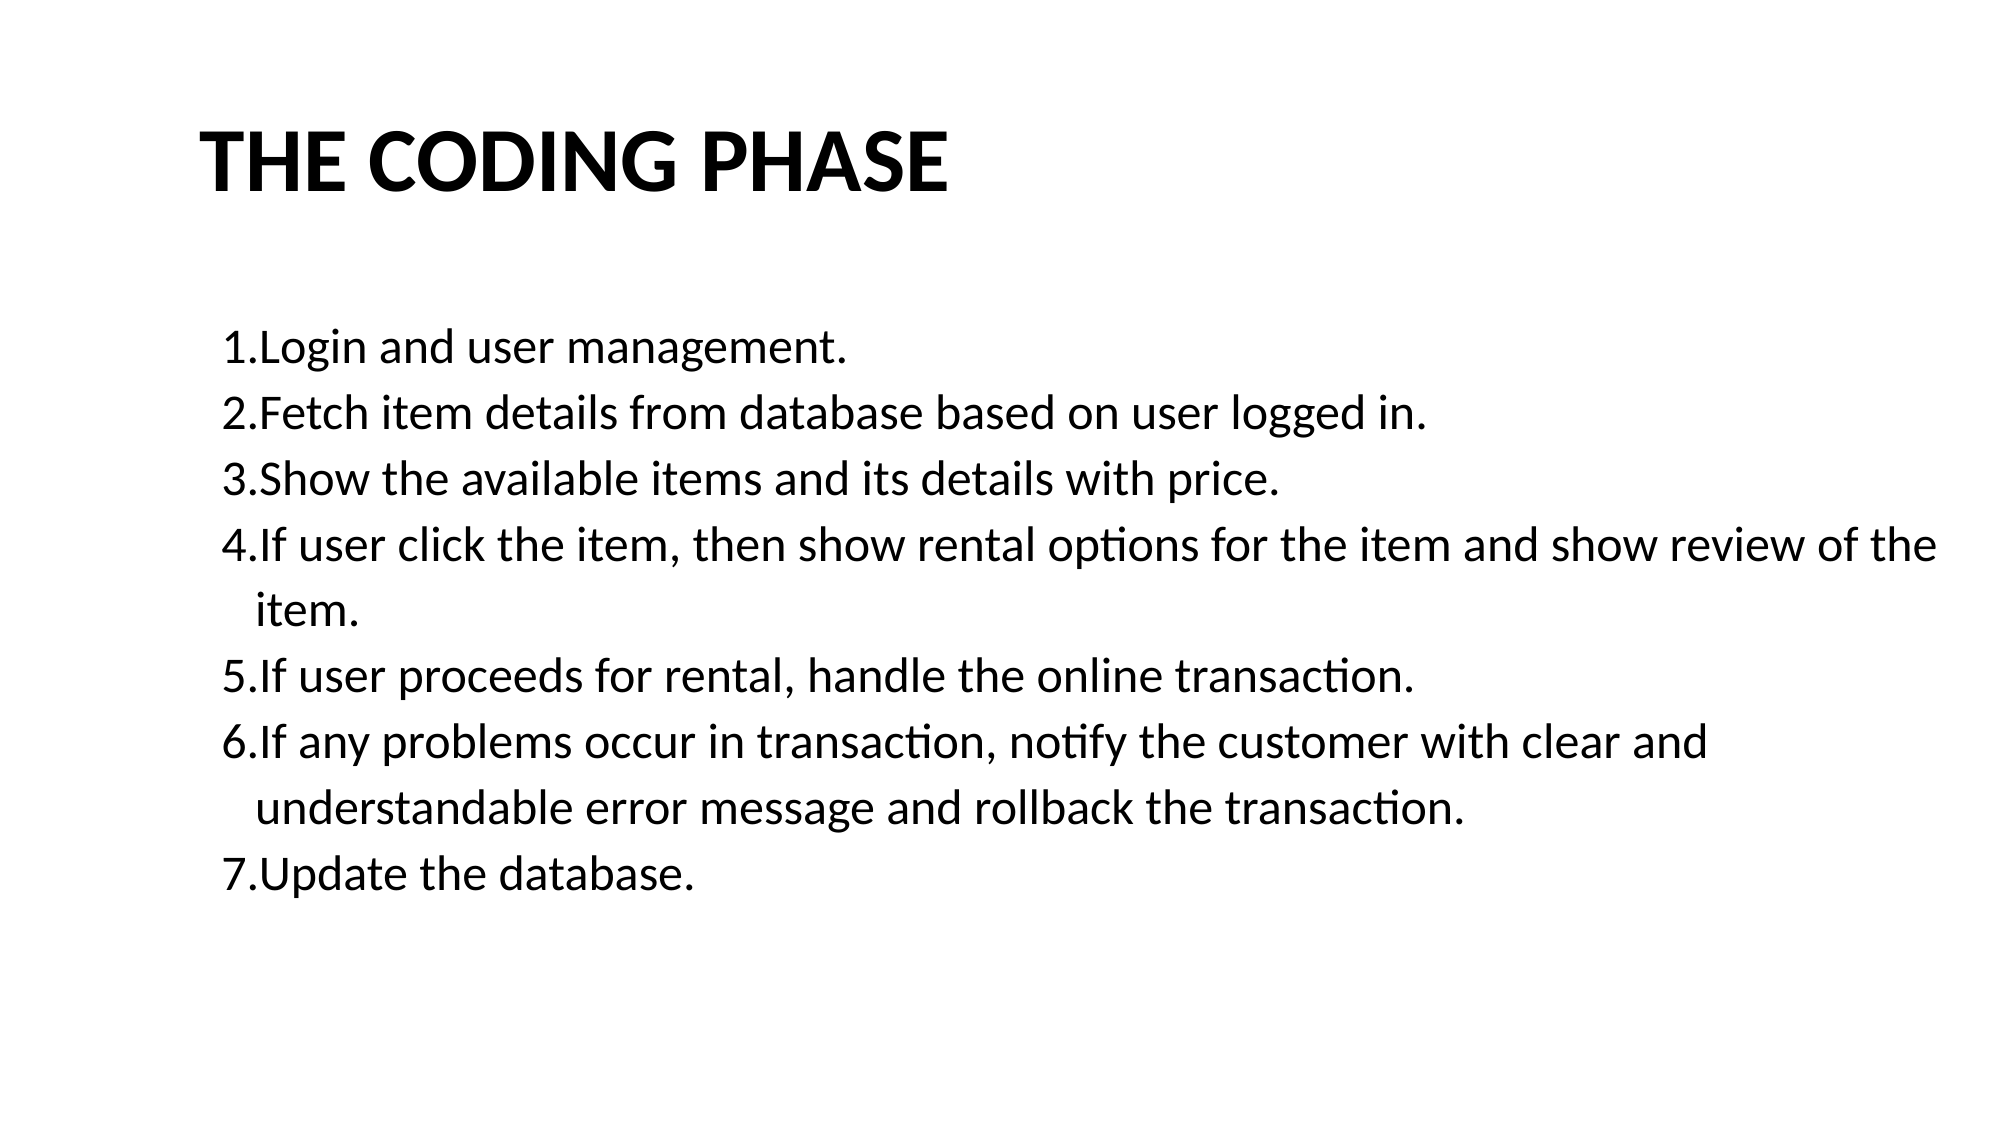

# THE CODING PHASE
1.Login and user management.
2.Fetch item details from database based on user logged in.
3.Show the available items and its details with price.
4.If user click the item, then show rental options for the item and show review of the
 item.
5.If user proceeds for rental, handle the online transaction.
6.If any problems occur in transaction, notify the customer with clear and
 understandable error message and rollback the transaction.
7.Update the database.